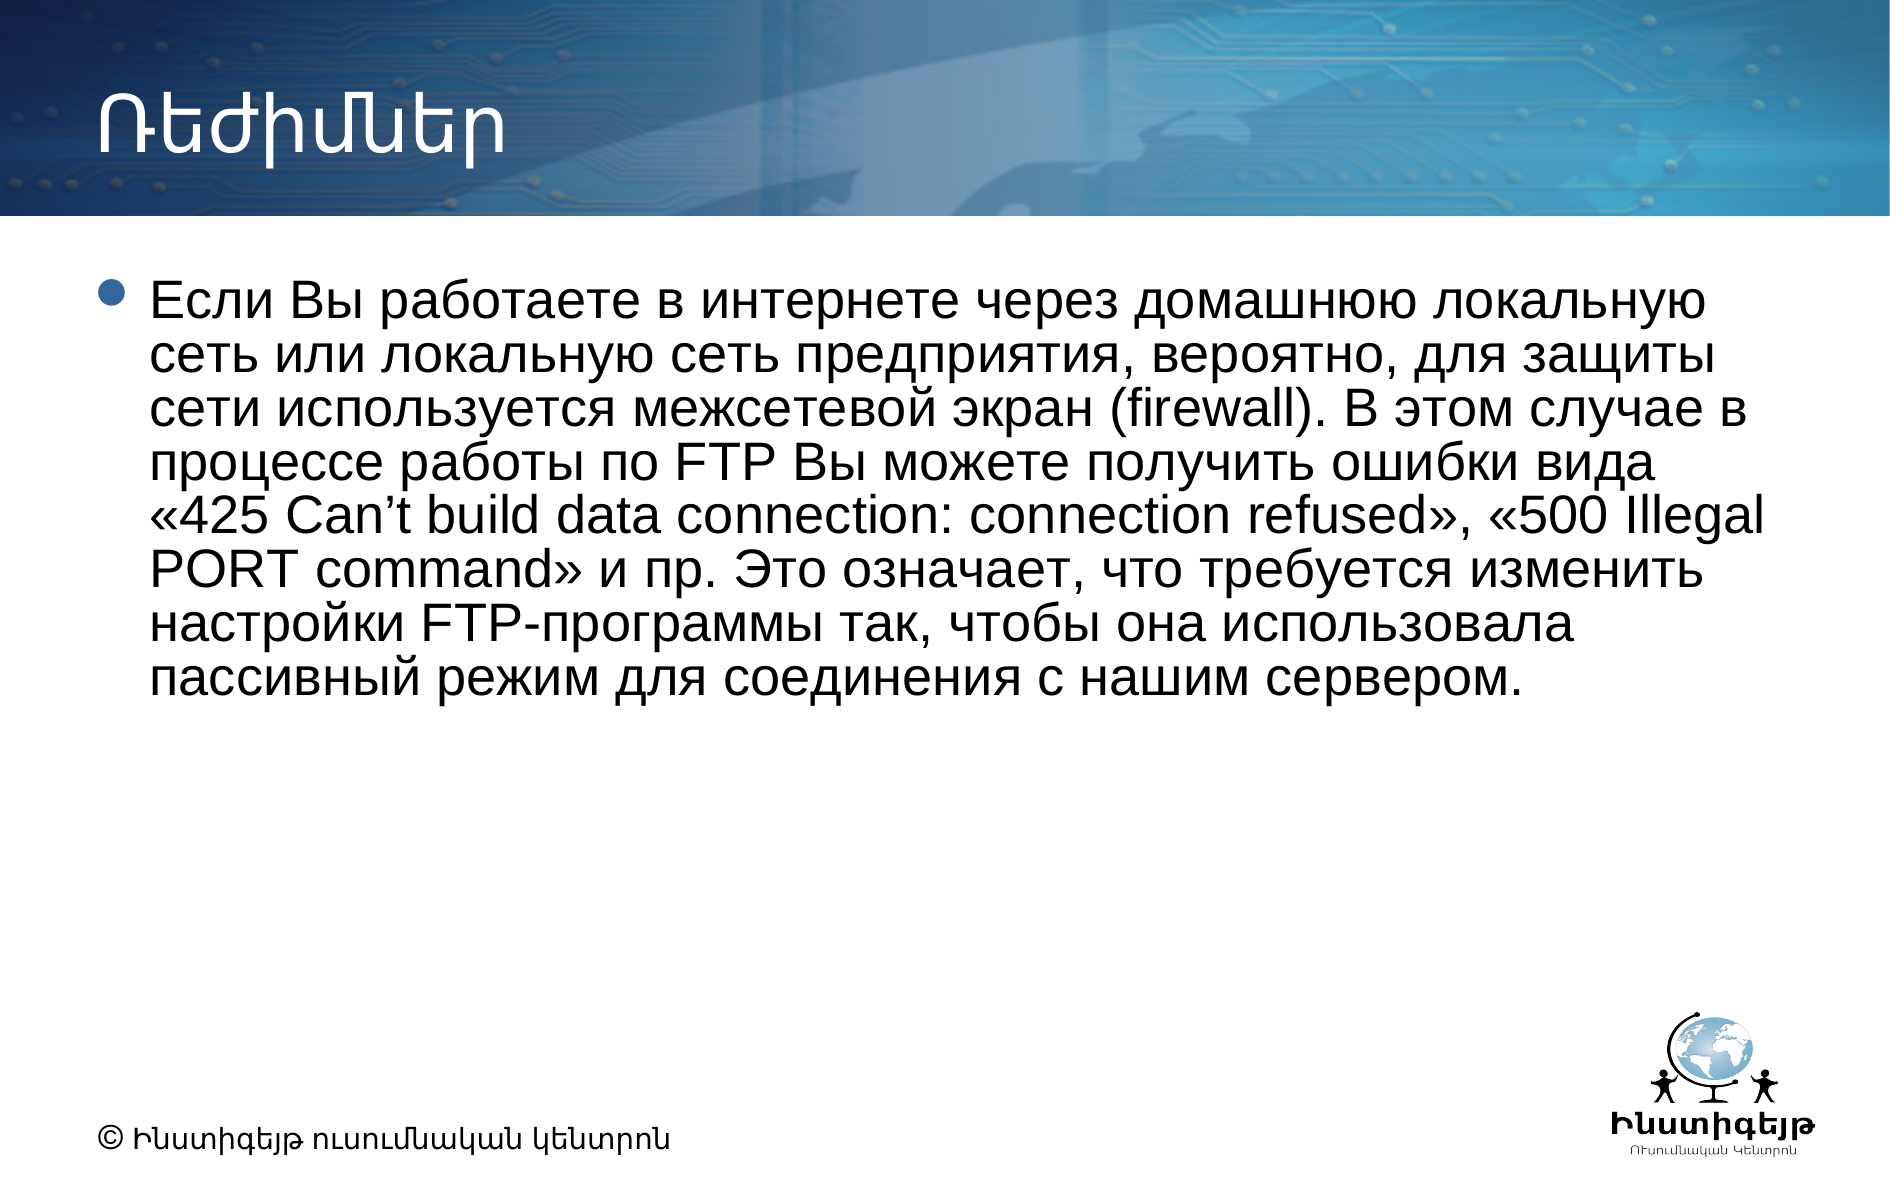

# Ռեժիմներ
Если Вы работаете в интернете через домашнюю локальную сеть или локальную сеть предприятия, вероятно, для защиты сети используется межсетевой экран (firewall). В этом случае в процессе работы по FTP Вы можете получить ошибки вида «425 Can’t build data connection: connection refused», «500 Illegal PORT command» и пр. Это означает, что требуется изменить настройки FTP-программы так, чтобы она использовала пассивный режим для соединения с нашим сервером.